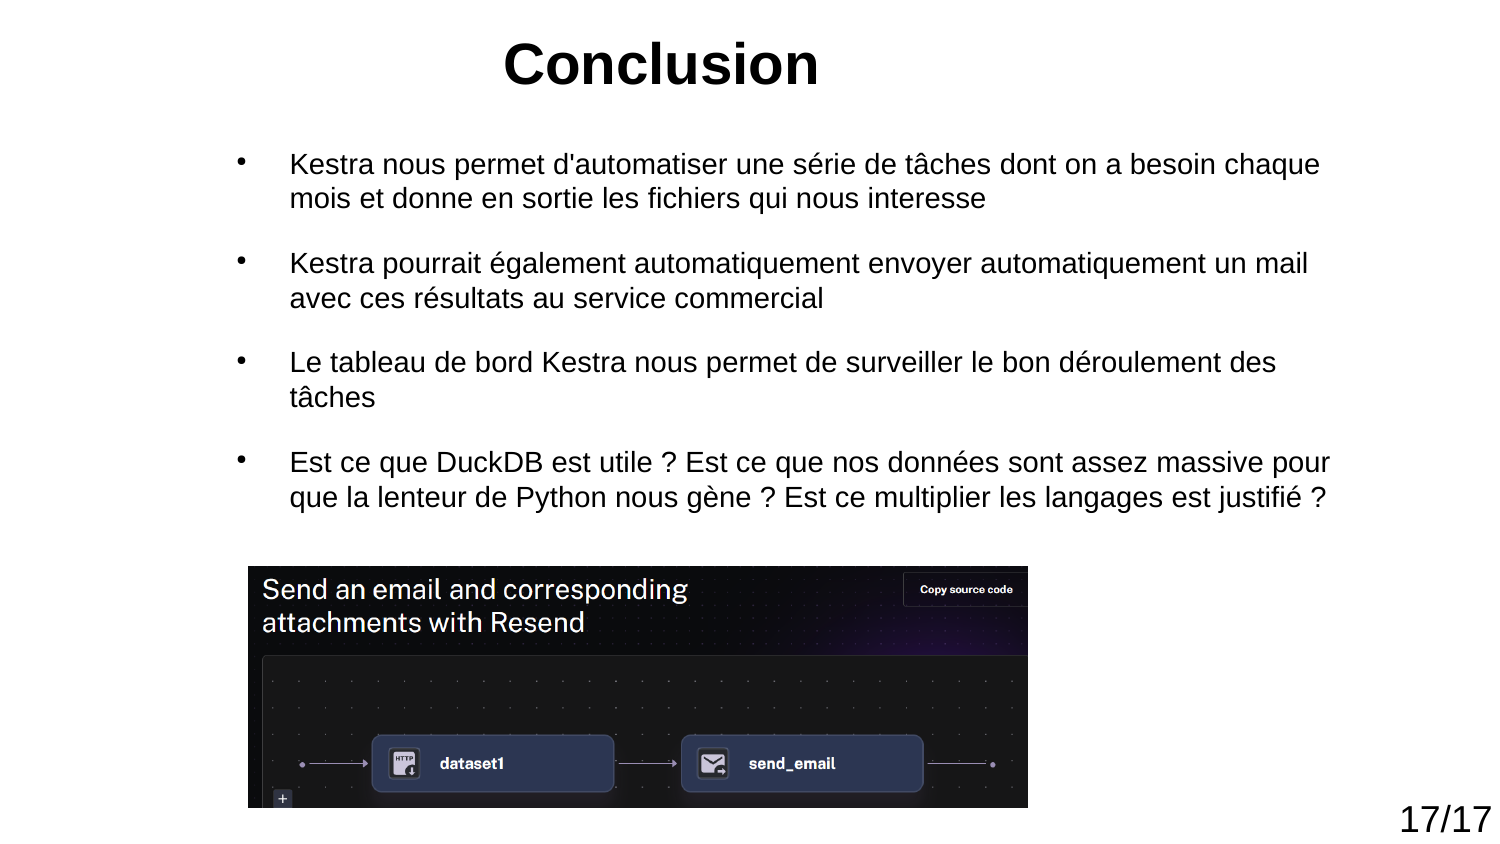

# Conclusion
Kestra nous permet d'automatiser une série de tâches dont on a besoin chaque mois et donne en sortie les fichiers qui nous interesse
Kestra pourrait également automatiquement envoyer automatiquement un mail avec ces résultats au service commercial
Le tableau de bord Kestra nous permet de surveiller le bon déroulement des tâches
Est ce que DuckDB est utile ? Est ce que nos données sont assez massive pour que la lenteur de Python nous gène ? Est ce multiplier les langages est justifié ?
17/17